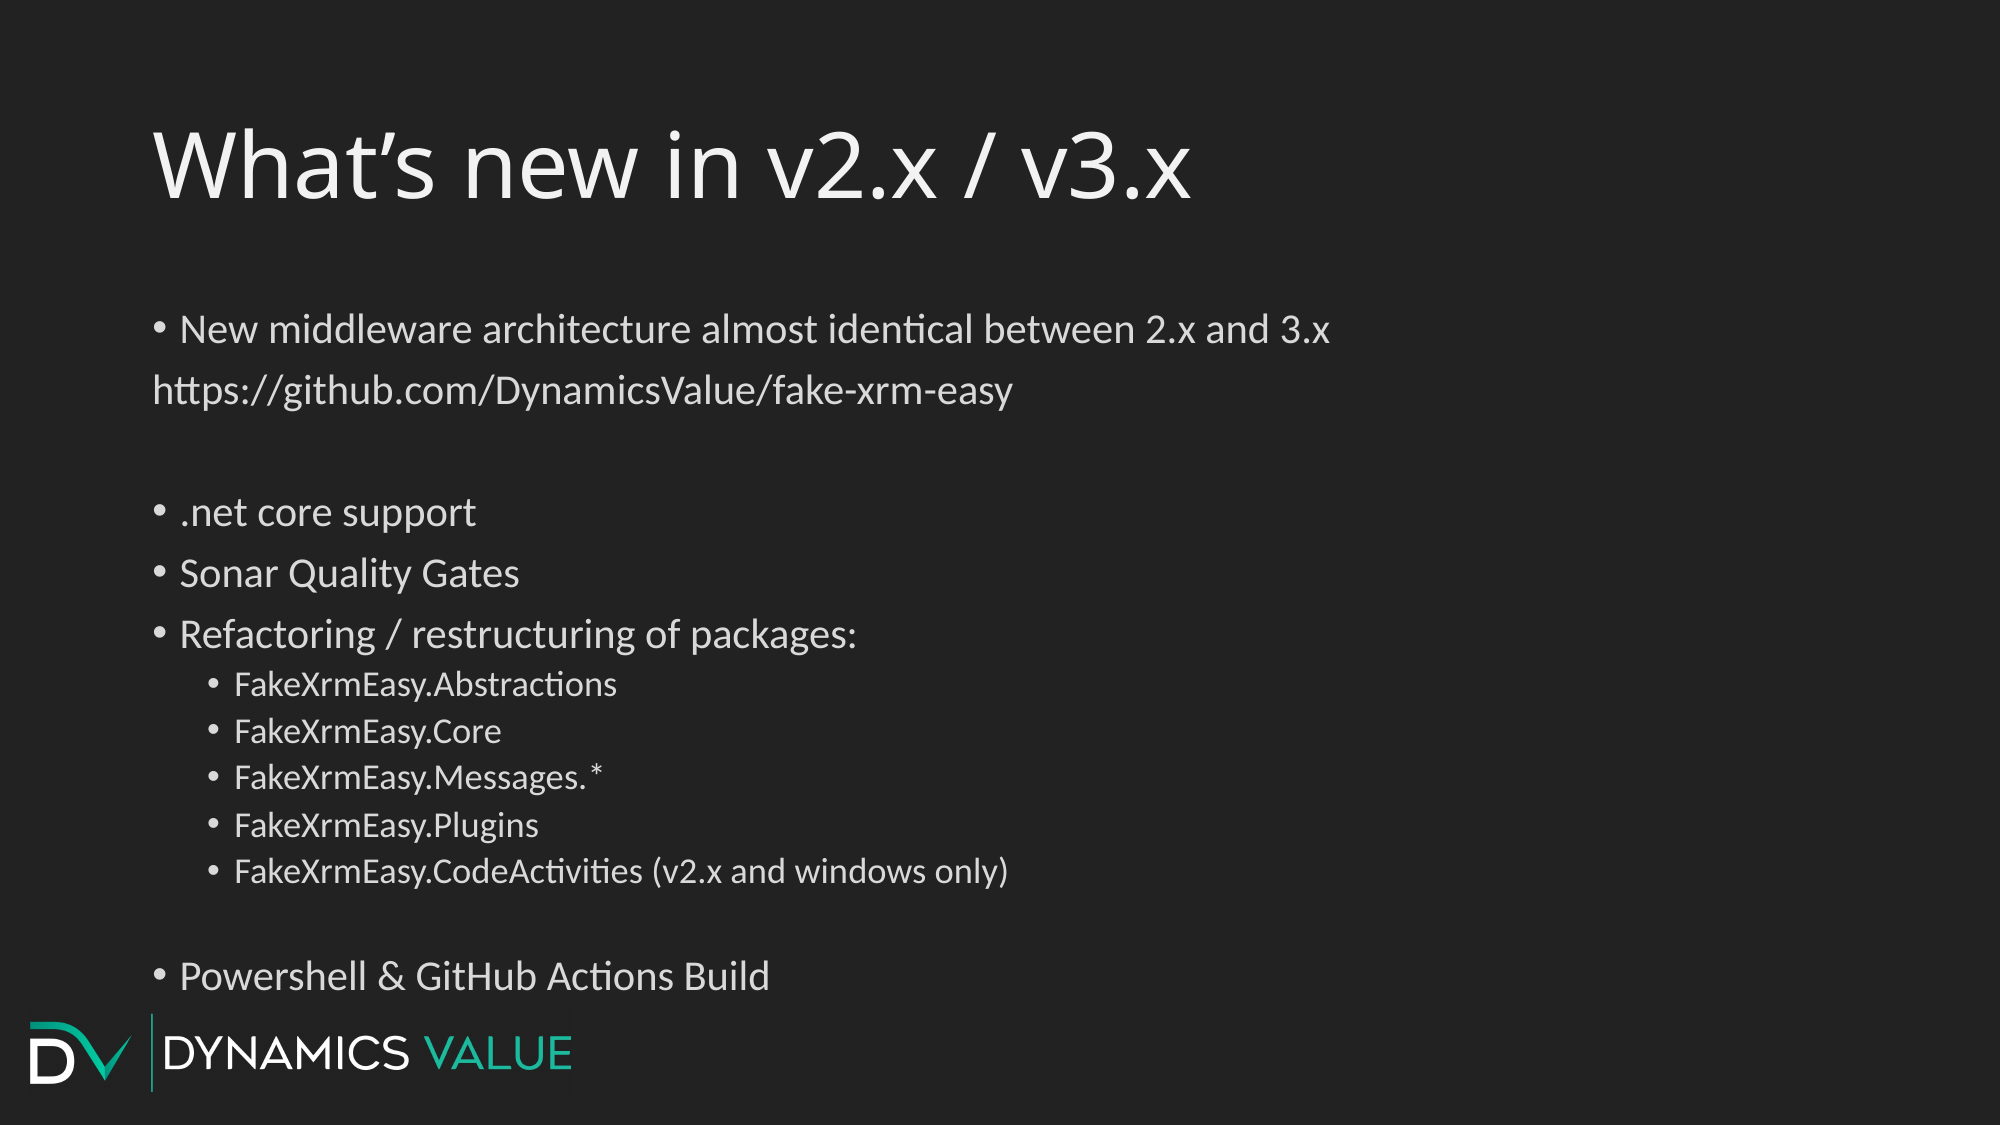

What’s new in v2.x / v3.x
New middleware architecture almost identical between 2.x and 3.x
https://github.com/DynamicsValue/fake-xrm-easy
.net core support
Sonar Quality Gates
Refactoring / restructuring of packages:
FakeXrmEasy.Abstractions
FakeXrmEasy.Core
FakeXrmEasy.Messages.*
FakeXrmEasy.Plugins
FakeXrmEasy.CodeActivities (v2.x and windows only)
Powershell & GitHub Actions Build